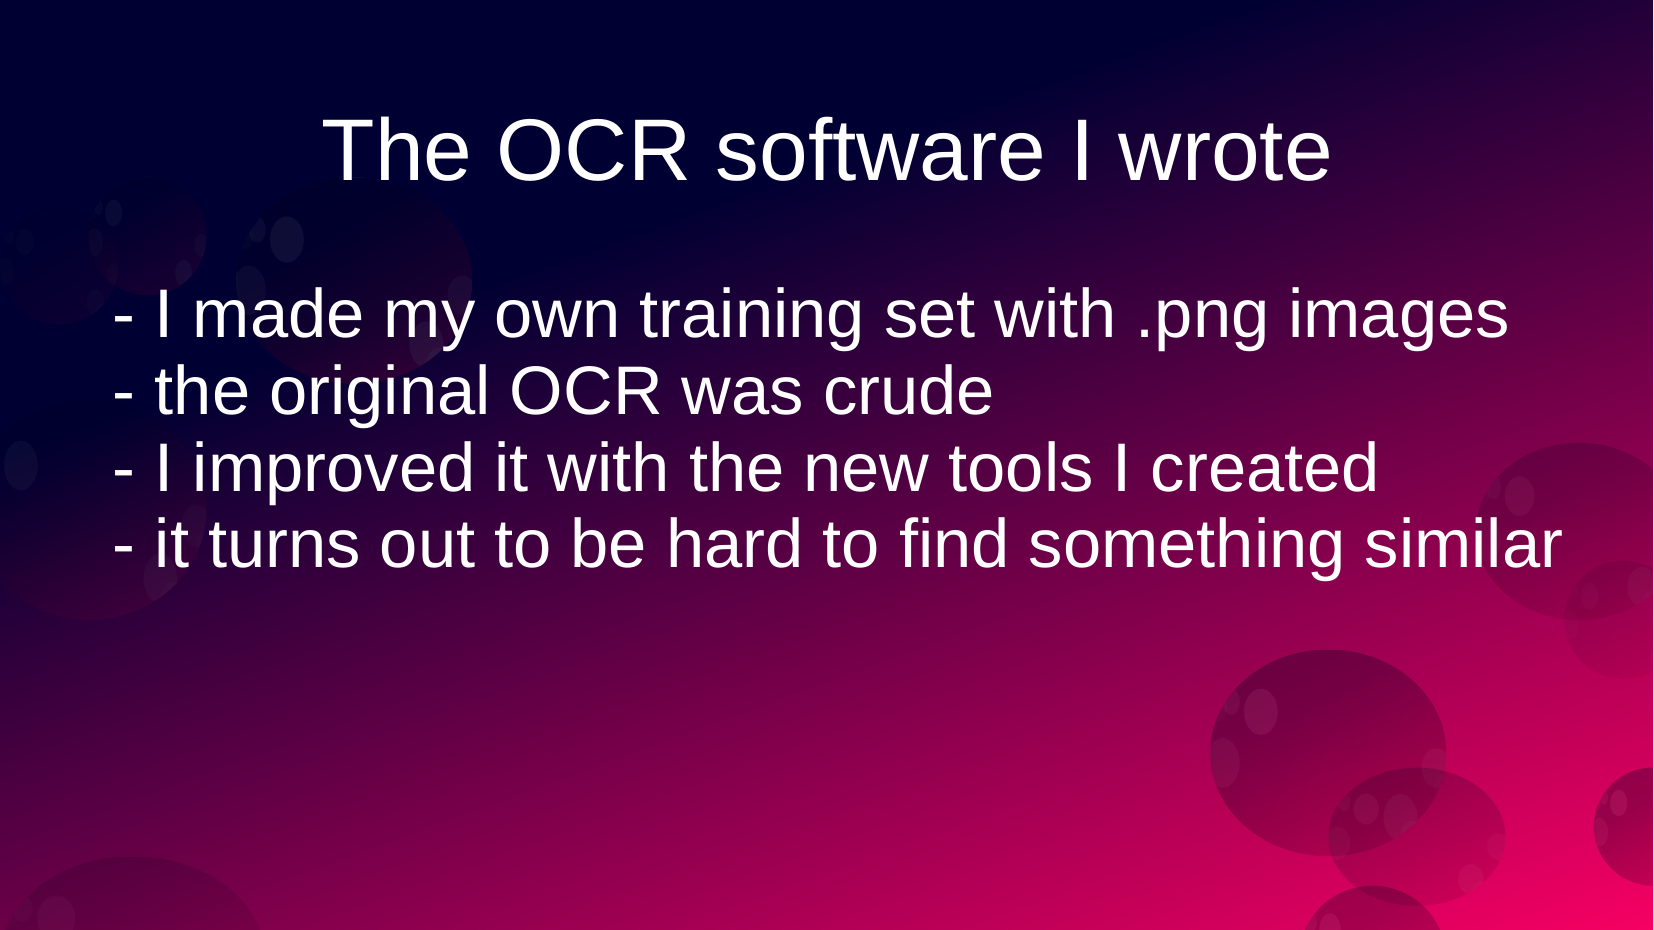

# The OCR software I wrote - I made my own training set with .png images - the original OCR was crude - I improved it with the new tools I created - it turns out to be hard to find something similar